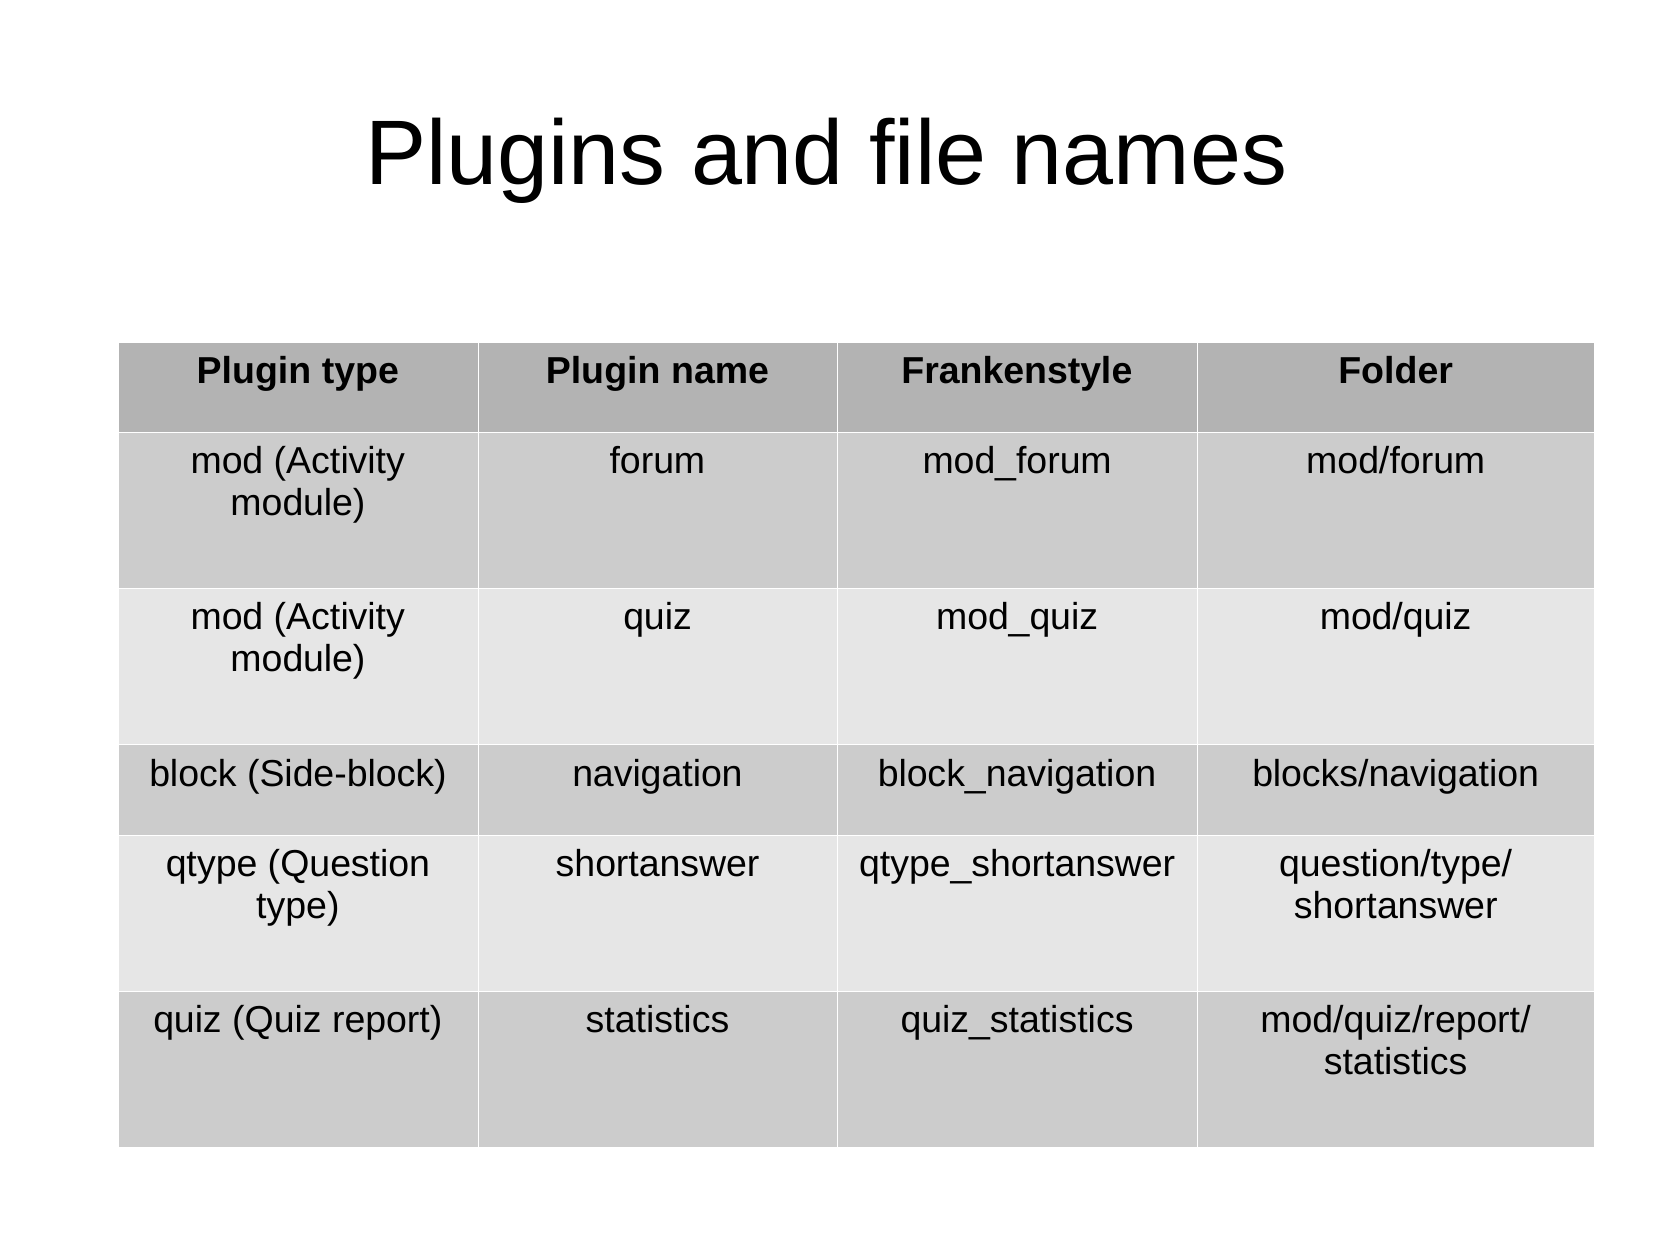

# Plugins and file names
| Plugin type | Plugin name | Frankenstyle | Folder |
| --- | --- | --- | --- |
| mod (Activity module) | forum | mod\_forum | mod/forum |
| mod (Activity module) | quiz | mod\_quiz | mod/quiz |
| block (Side-block) | navigation | block\_navigation | blocks/navigation |
| qtype (Question type) | shortanswer | qtype\_shortanswer | question/type/shortanswer |
| quiz (Quiz report) | statistics | quiz\_statistics | mod/quiz/report/statistics |